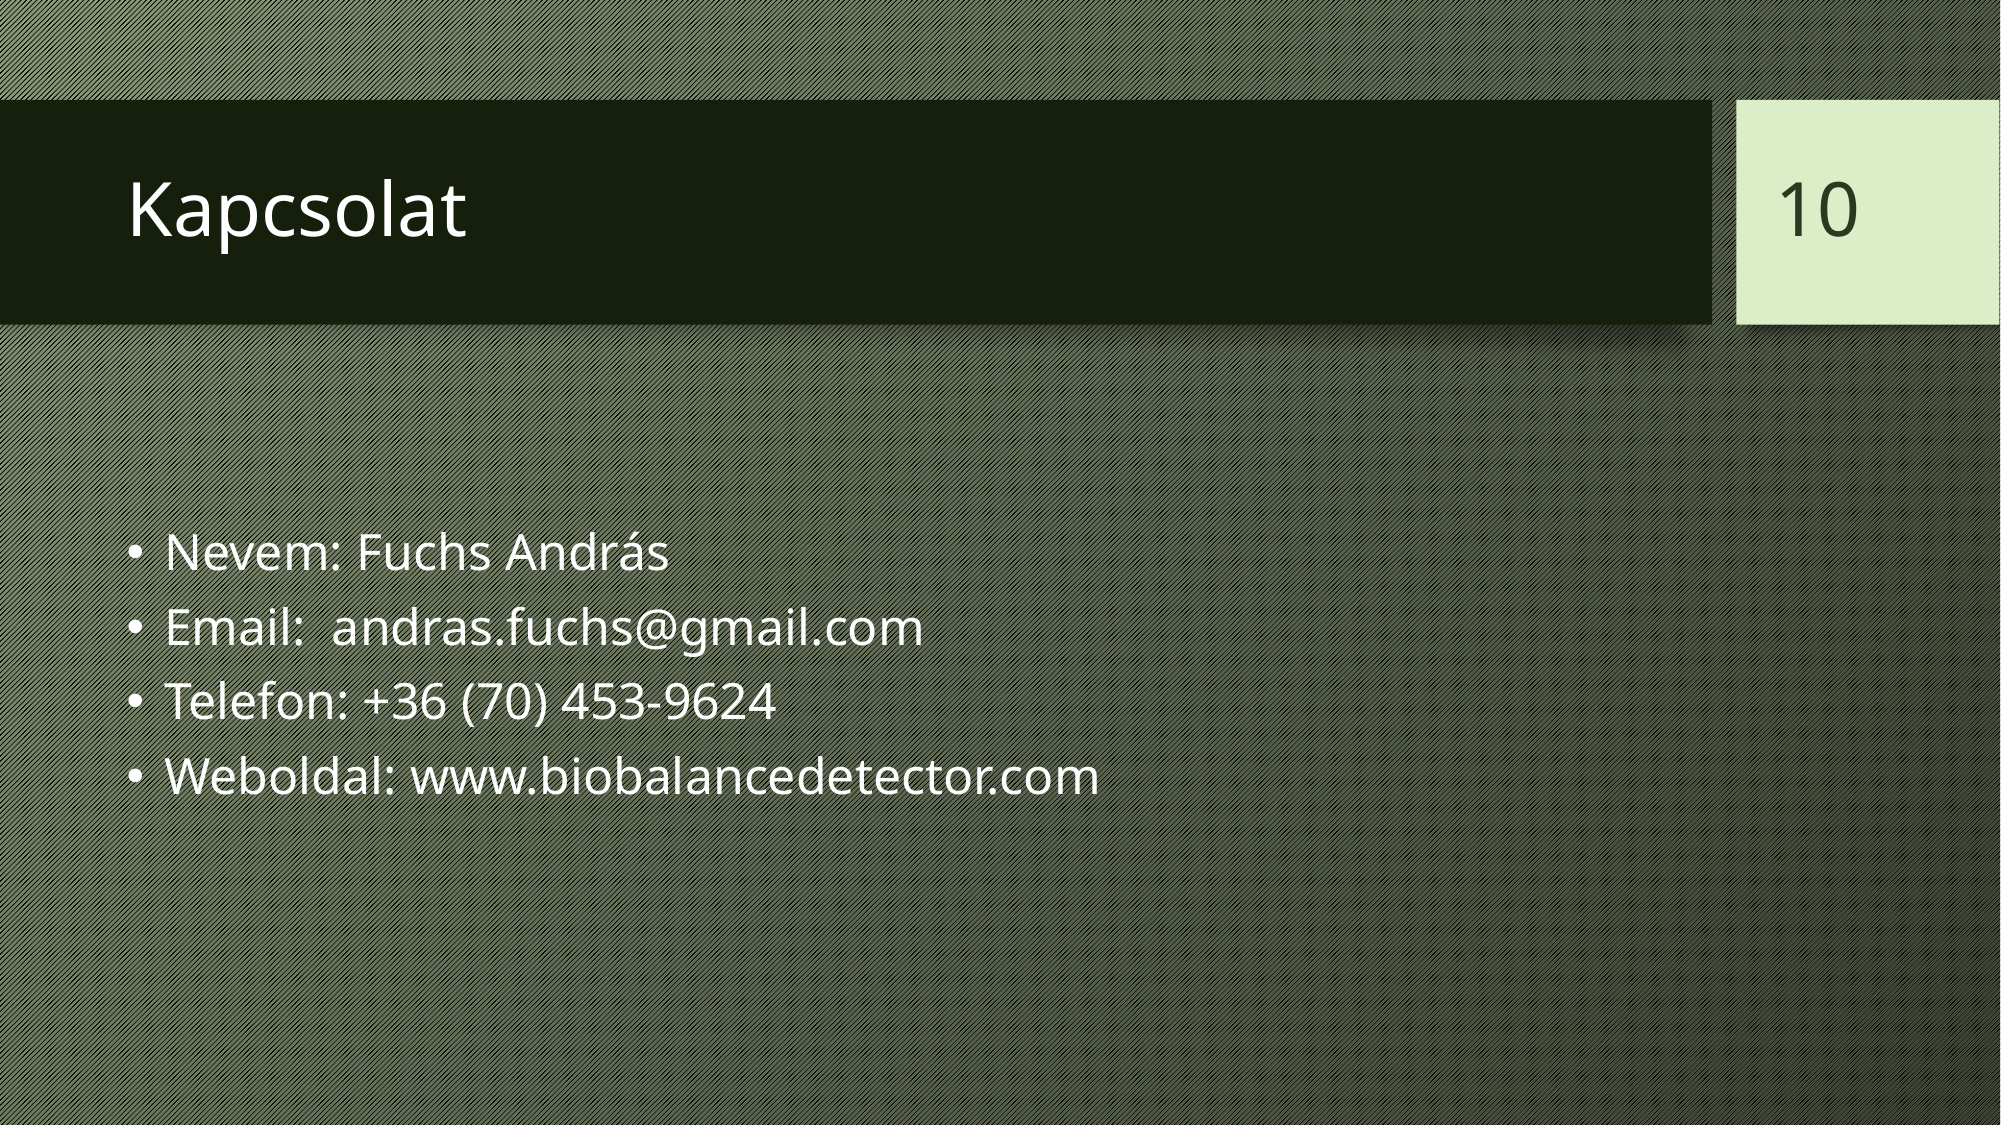

# Kapcsolat
Nevem: Fuchs András
Email: andras.fuchs@gmail.com
Telefon: +36 (70) 453-9624
Weboldal: www.biobalancedetector.com